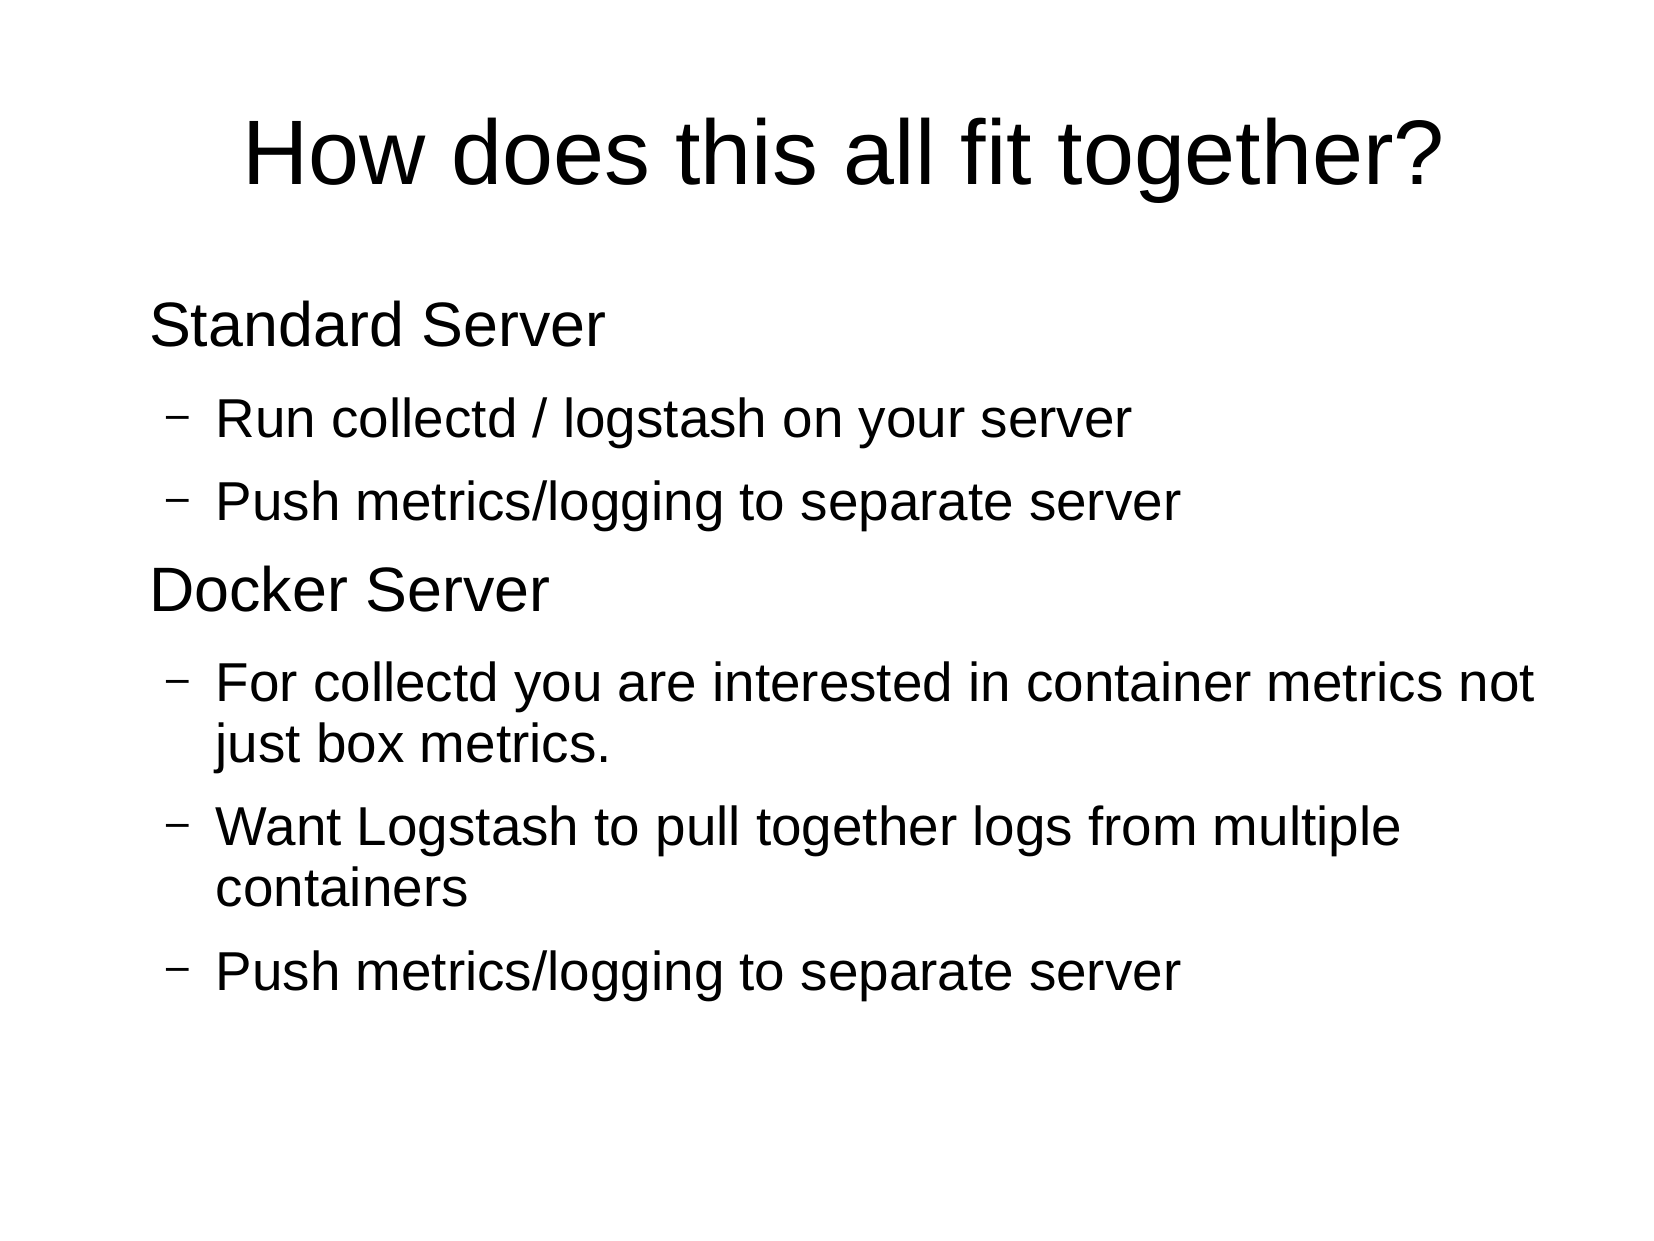

# How does this all fit together?
Standard Server
Run collectd / logstash on your server
Push metrics/logging to separate server
Docker Server
For collectd you are interested in container metrics not just box metrics.
Want Logstash to pull together logs from multiple containers
Push metrics/logging to separate server